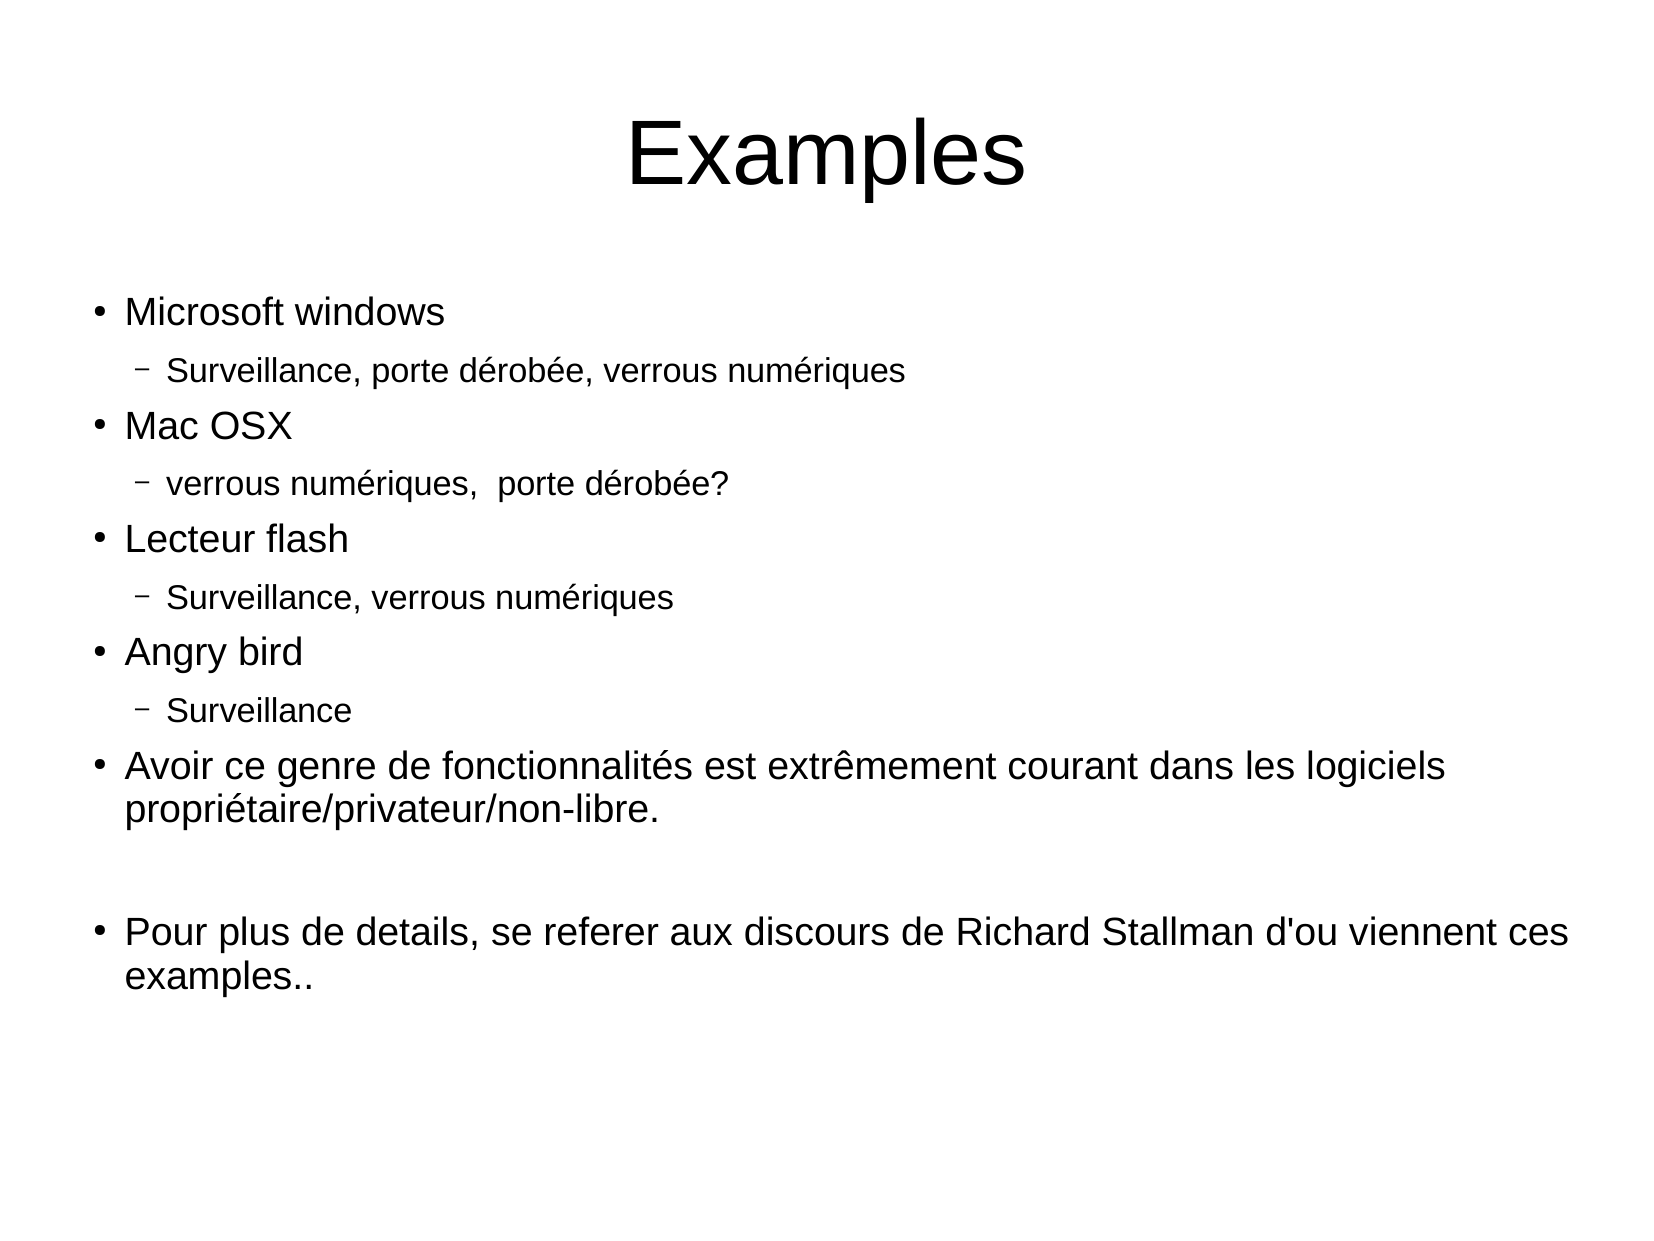

# Examples
Microsoft windows
Surveillance, porte dérobée, verrous numériques
Mac OSX
verrous numériques, porte dérobée?
Lecteur flash
Surveillance, verrous numériques
Angry bird
Surveillance
Avoir ce genre de fonctionnalités est extrêmement courant dans les logiciels propriétaire/privateur/non-libre.
Pour plus de details, se referer aux discours de Richard Stallman d'ou viennent ces examples..